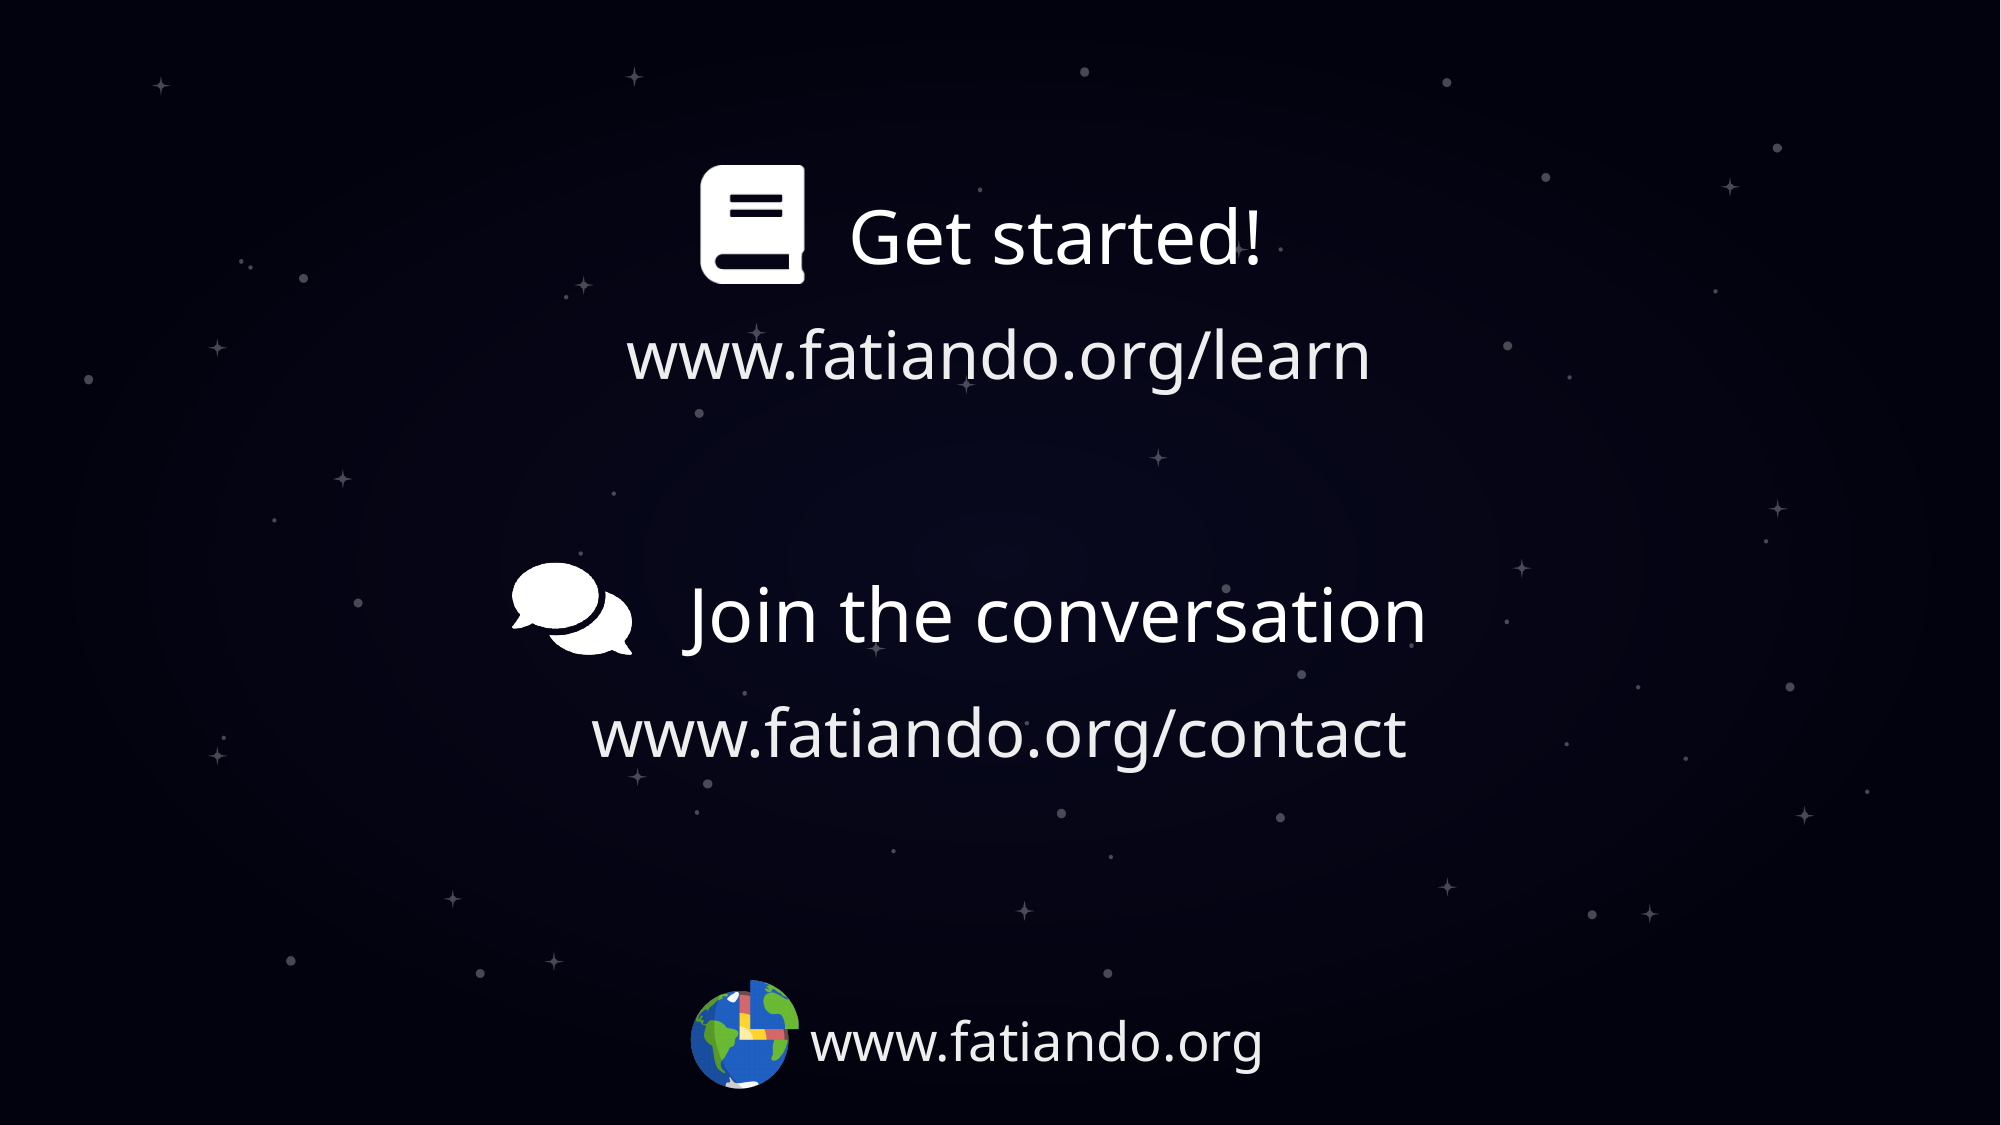

Get started!
www.fatiando.org/learn
Join the conversation
www.fatiando.org/contact
www.fatiando.org